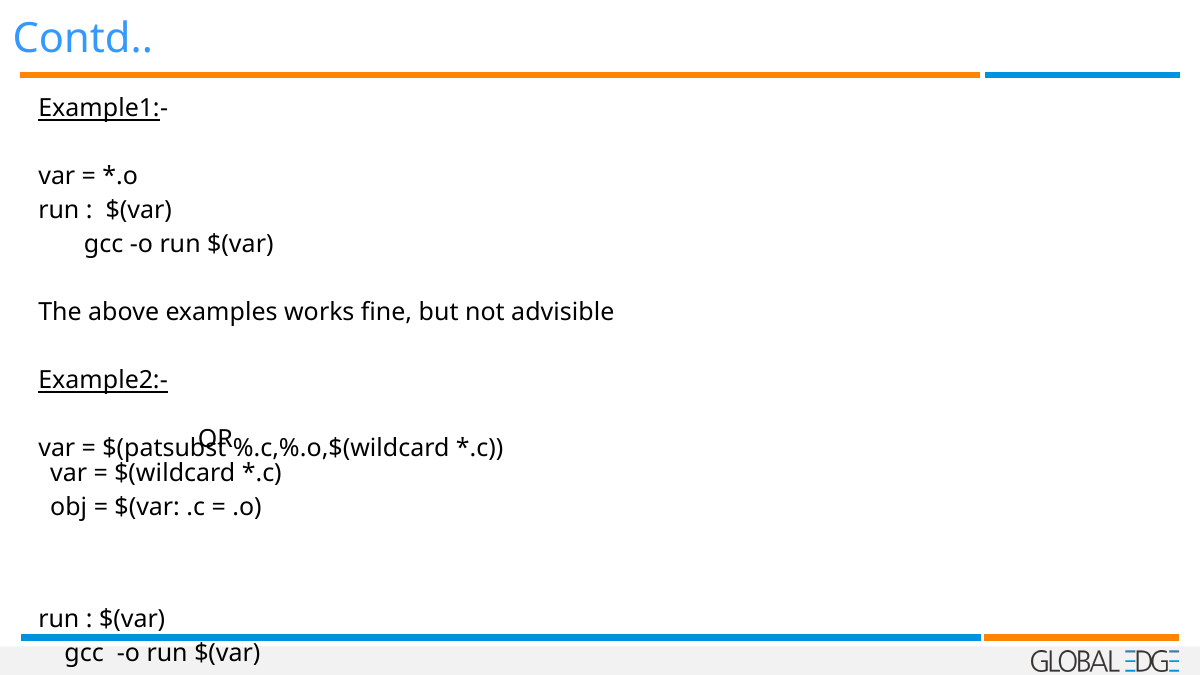

# Contd..
Example1:-
var = *.o
run : $(var)
 gcc ­-o run $(var)
The above examples works fine, but not advisible
Example2:-
var = $(patsubst %.c,%.o,$(wildcard *.c))
run : $(var)
 gcc -­o run $(var)
		OR
var = $(wildcard *.c)
obj = $(var: .c = .o)